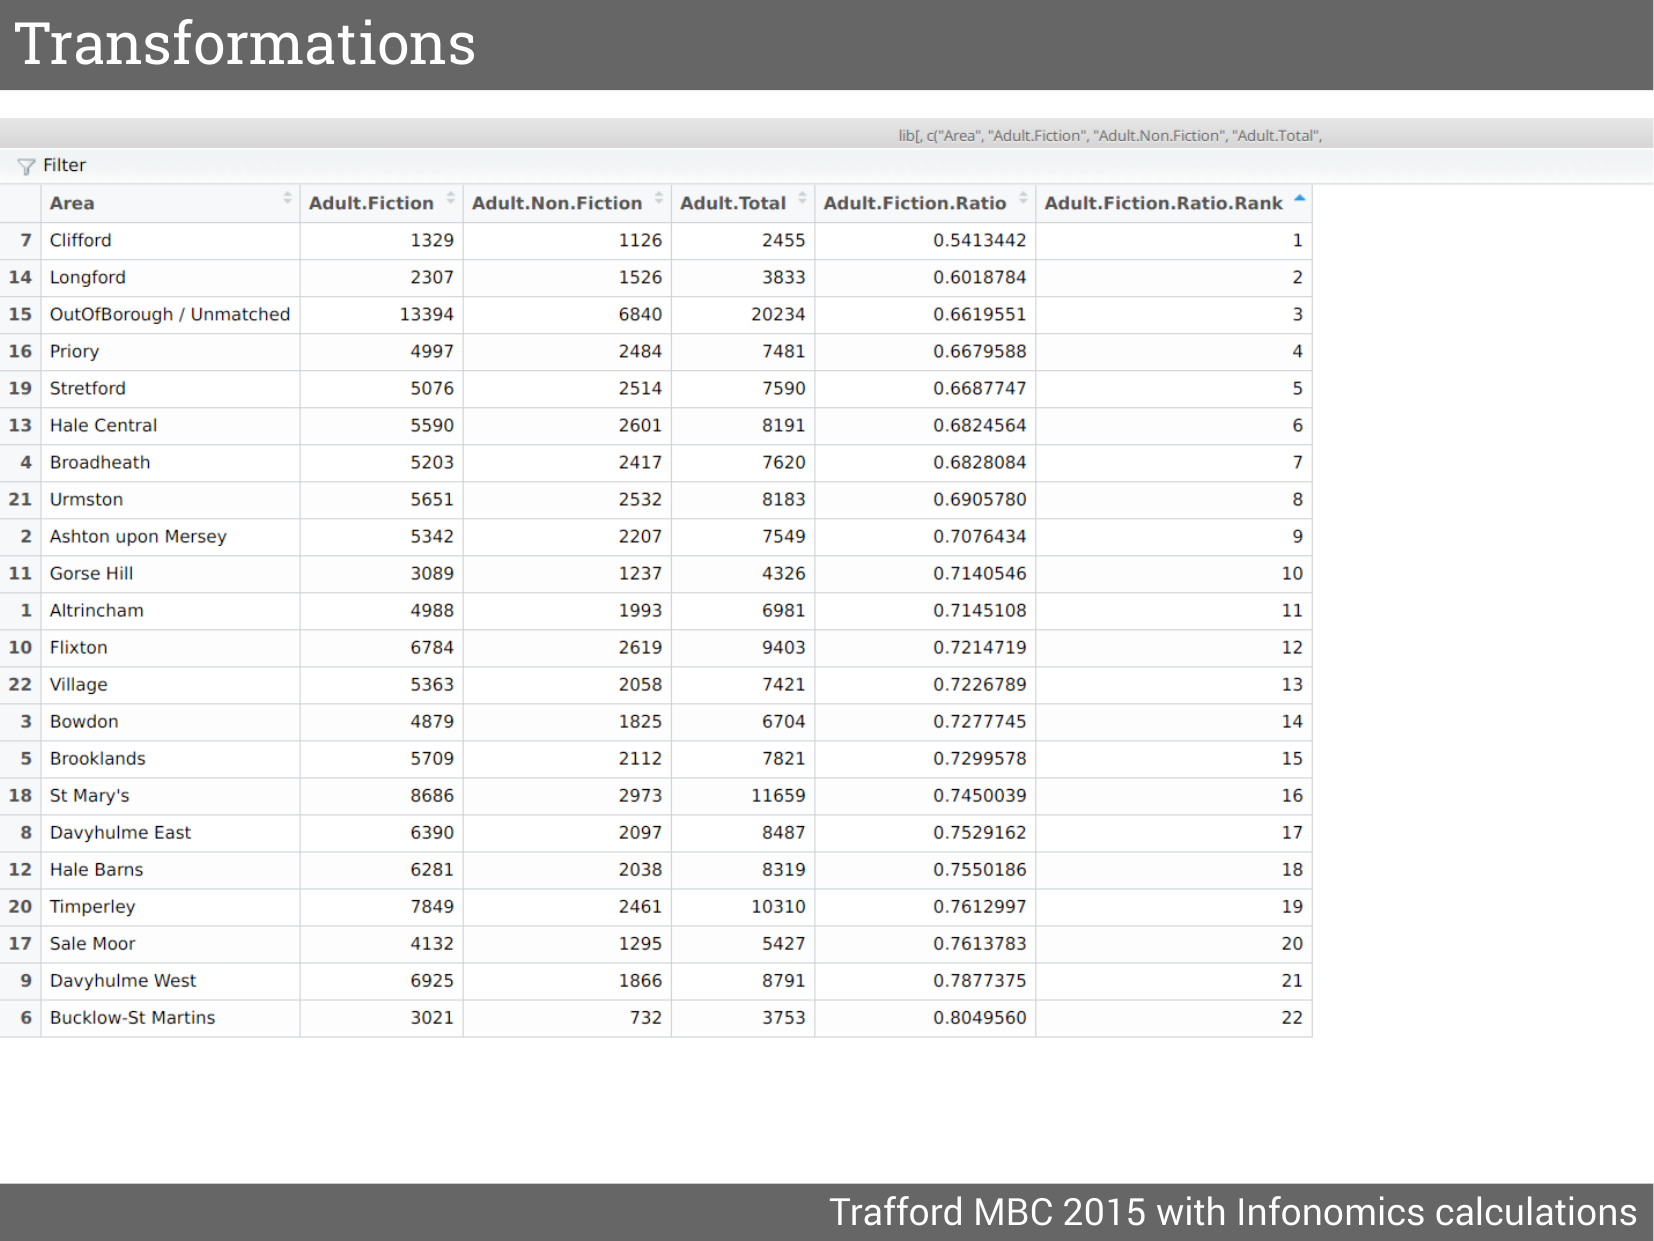

Transformations
Trafford MBC 2015 with Infonomics calculations